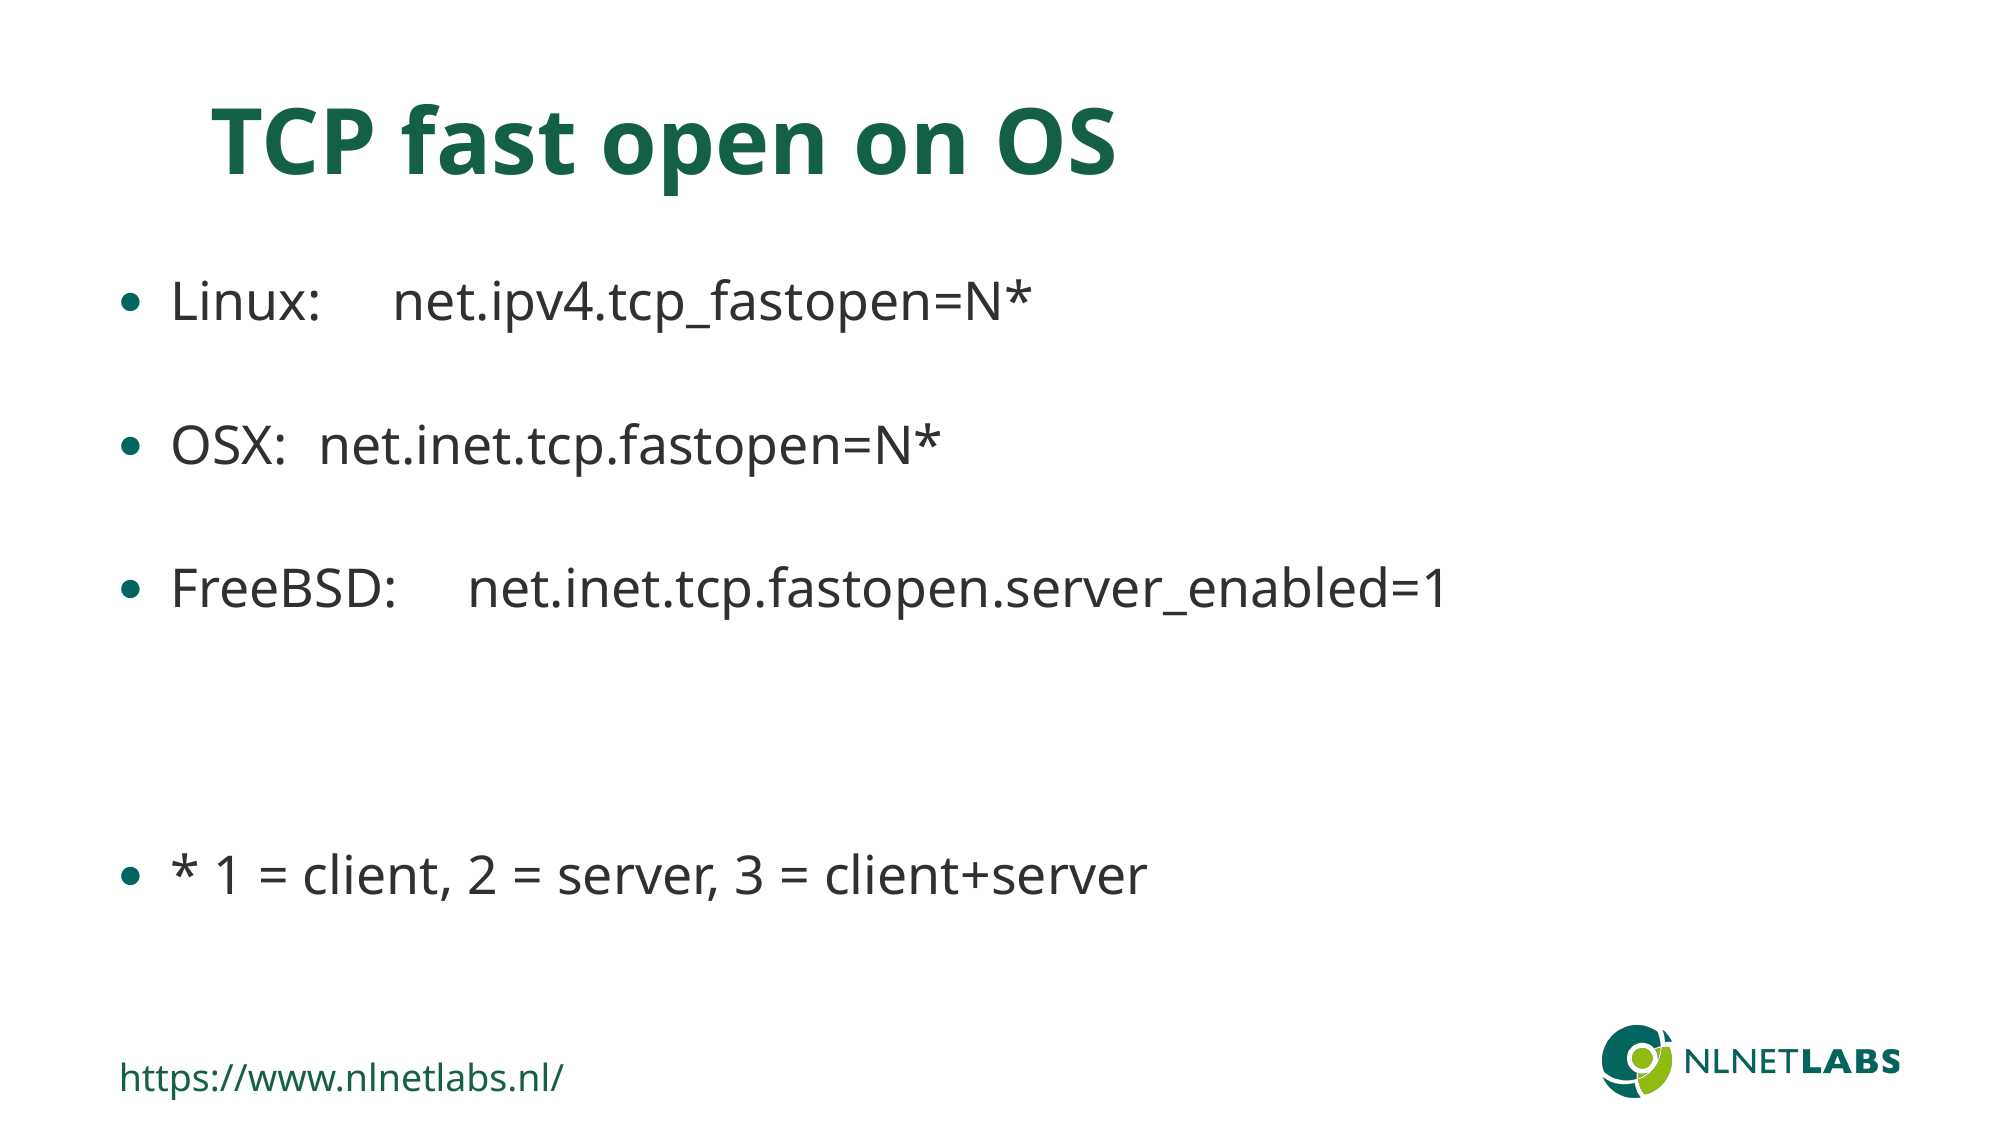

# TCP fast open on OS
Linux:			net.ipv4.tcp_fastopen=N*
OSX:			net.inet.tcp.fastopen=N*
FreeBSD: 	net.inet.tcp.fastopen.server_enabled=1
* 1 = client, 2 = server, 3 = client+server